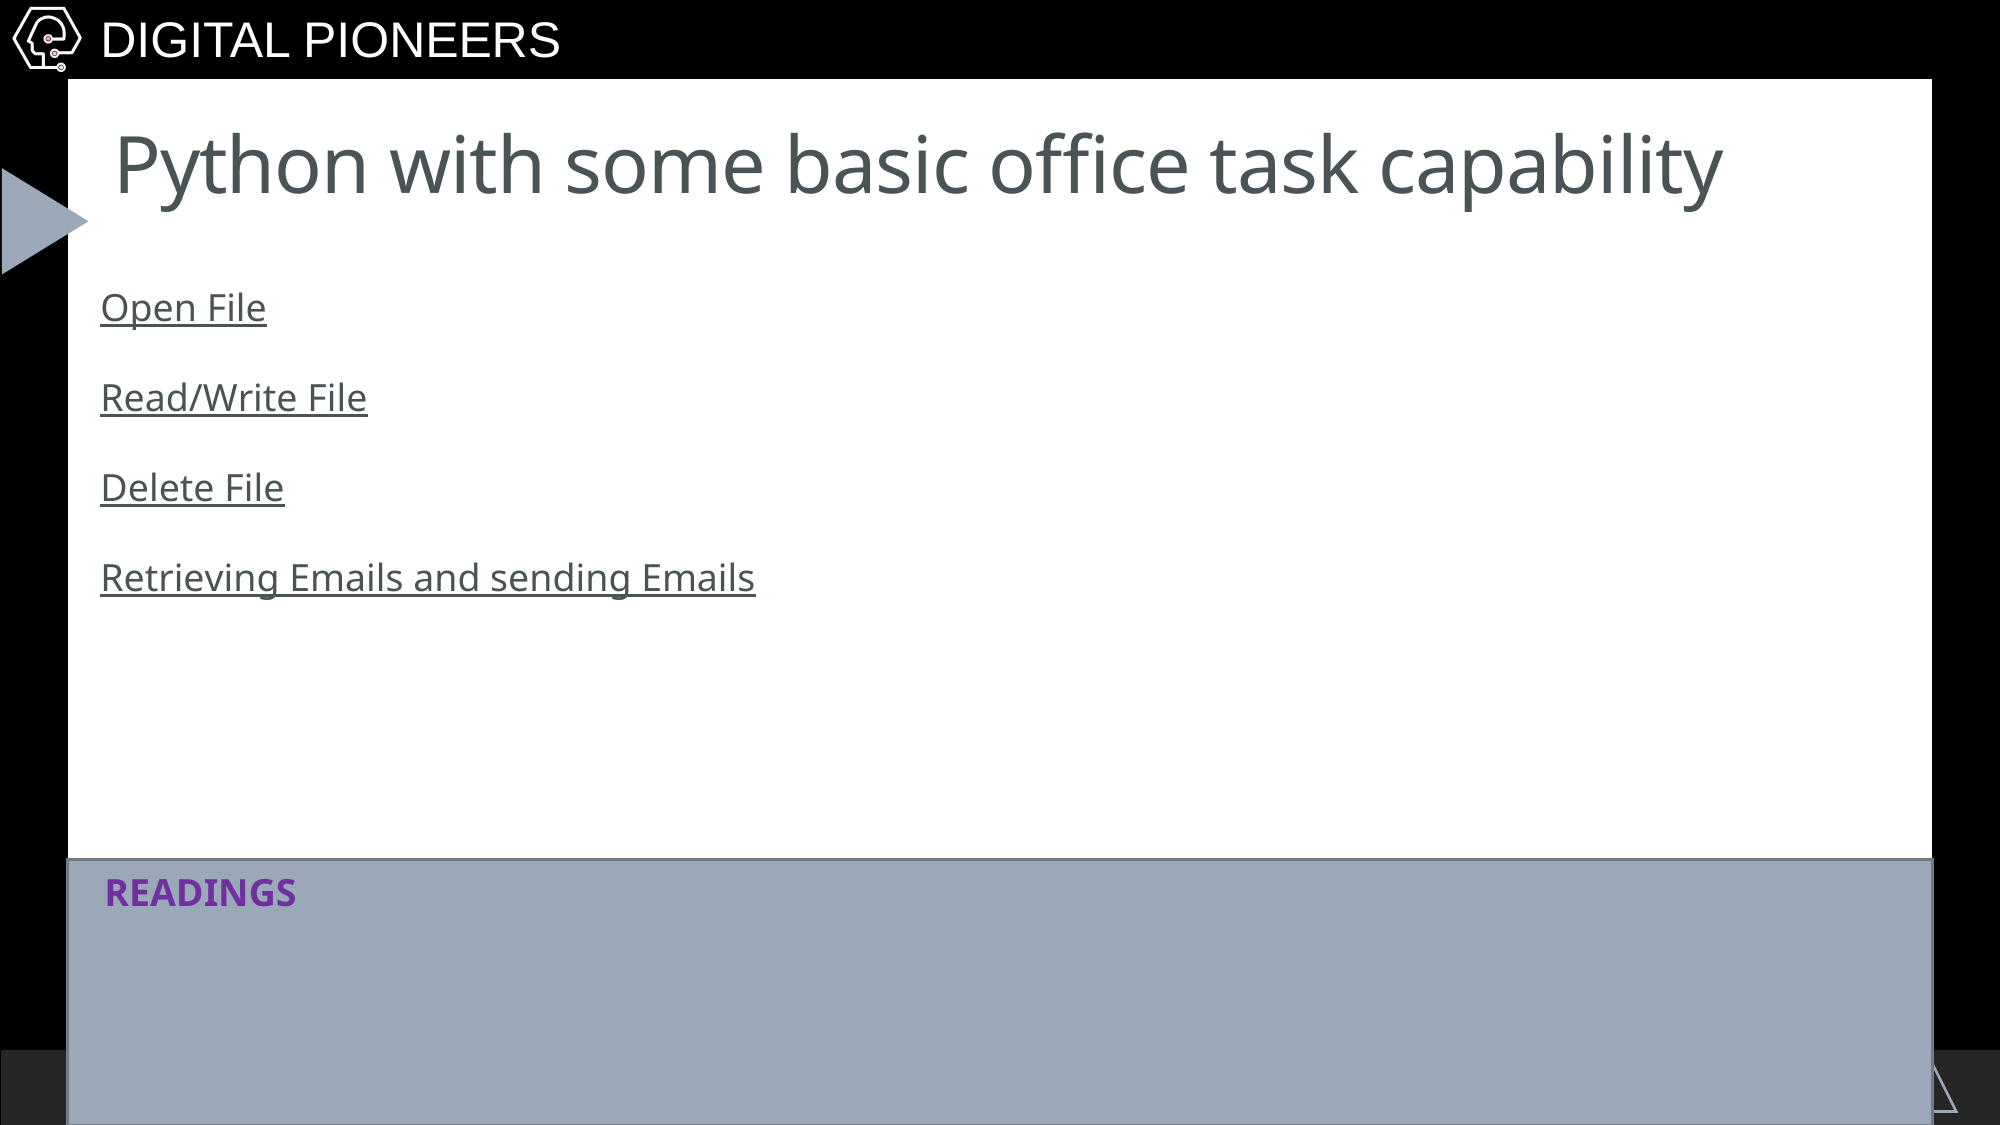

DIGITAL PIONEERS
# Python with some basic office task capability
Open File
Read/Write File
Delete File
Retrieving Emails and sending Emails
READINGS